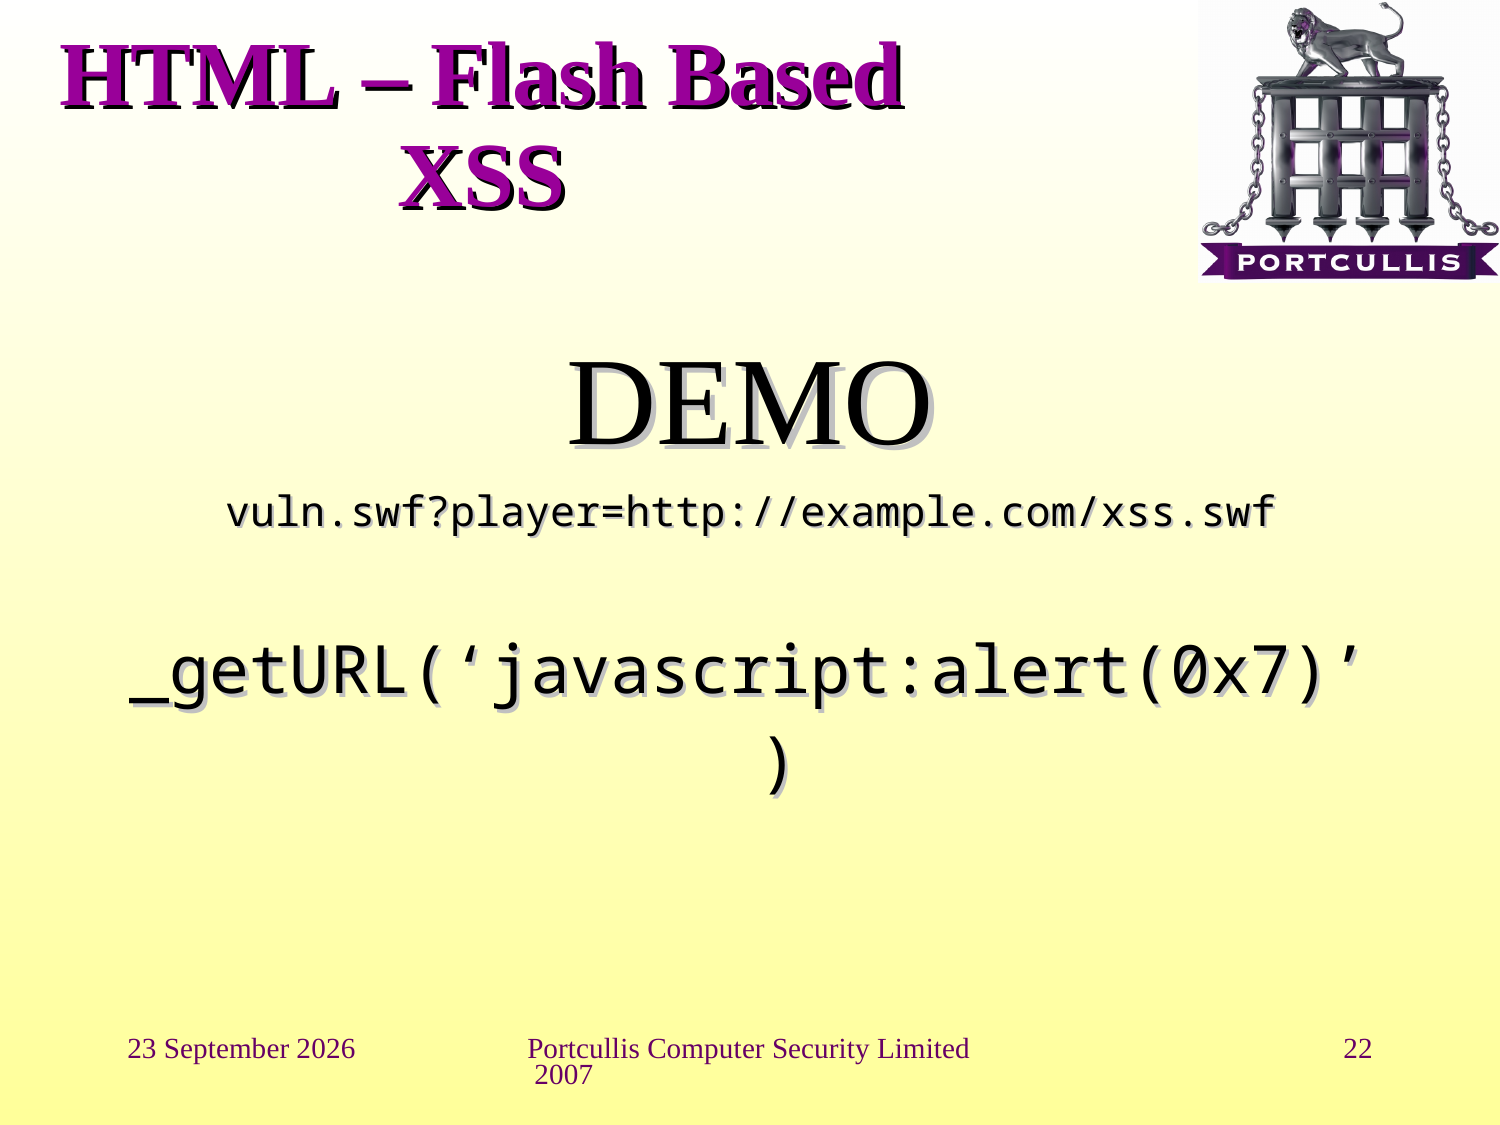

# HTML – Flash Based XSS
DEMO
vuln.swf?player=http://example.com/xss.swf
_getURL(‘javascript:alert(0x7)’)
Portcullis Computer Security Limited 2007
22